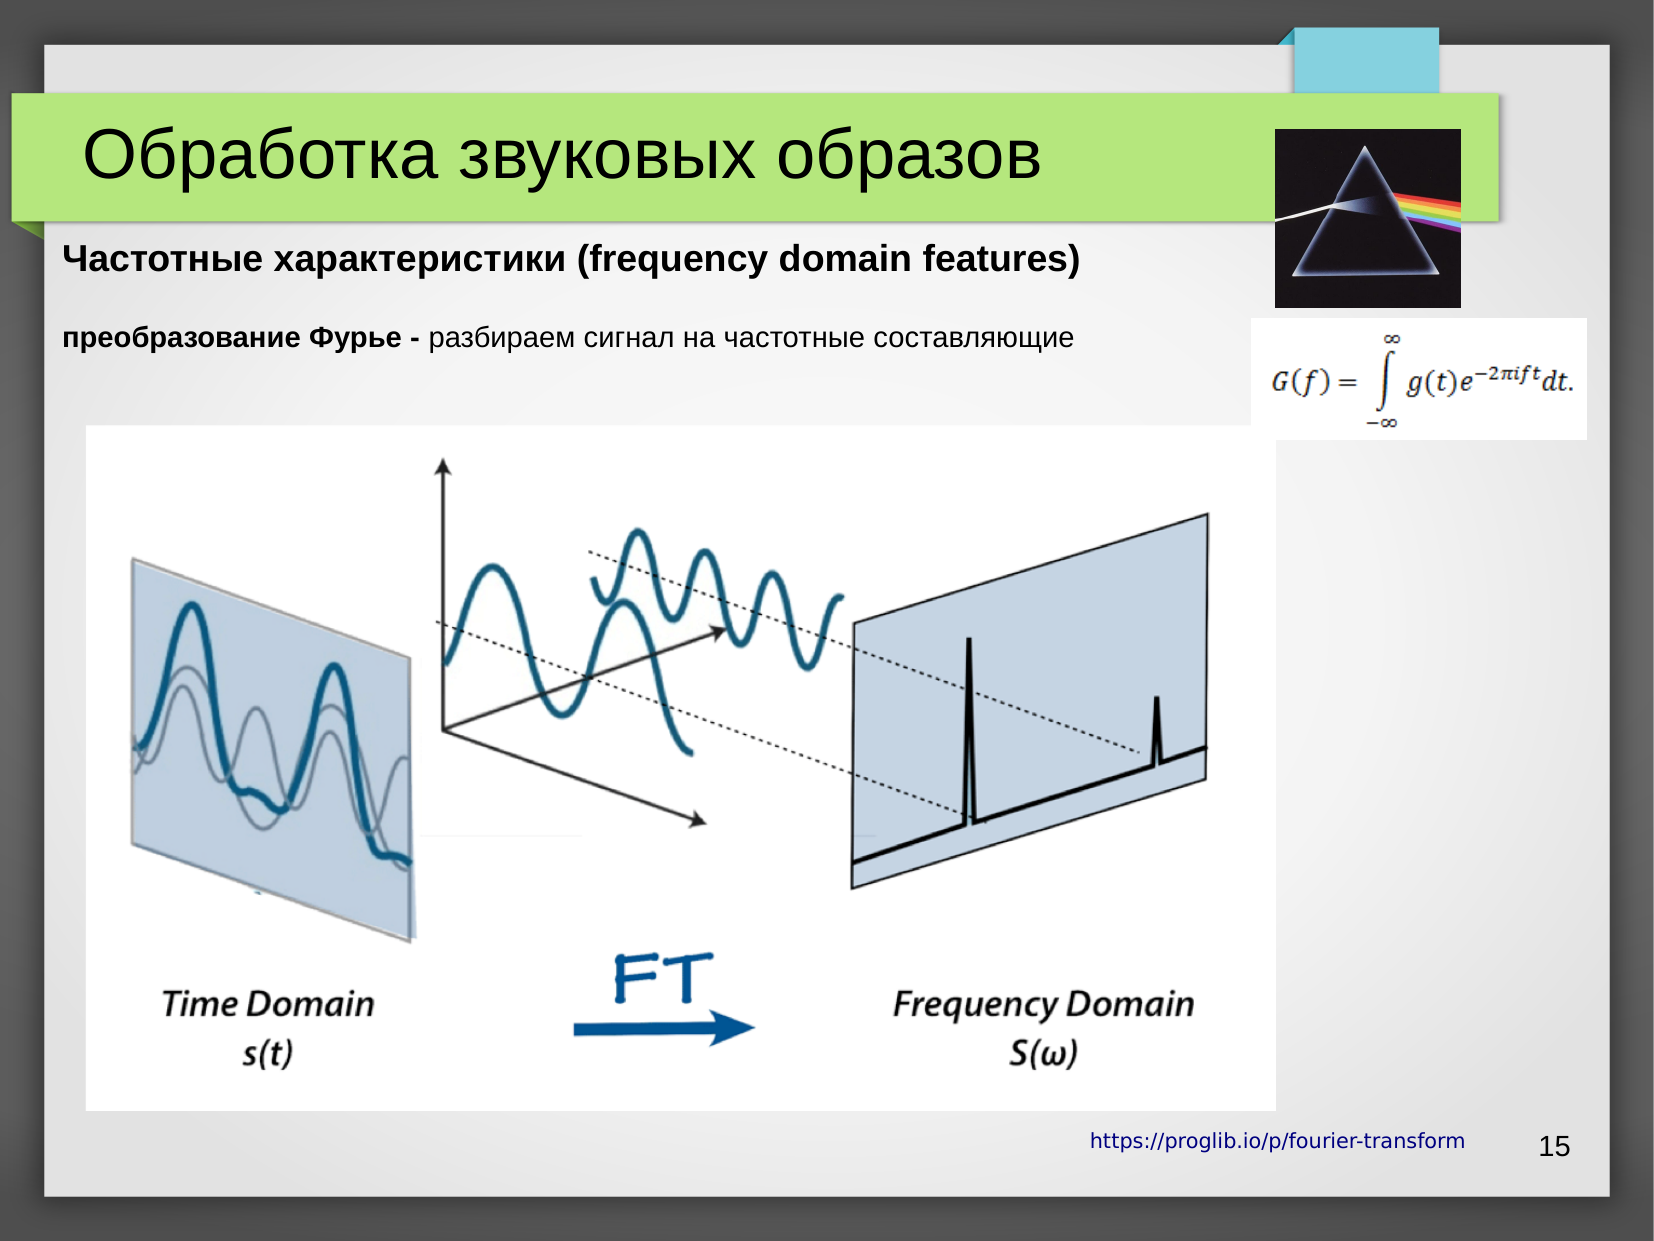

# Обработка звуковых образов
Частотные характеристики (frequency domain features)
преобразование Фурье - разбираем сигнал на частотные составляющие
https://proglib.io/p/fourier-transform
15